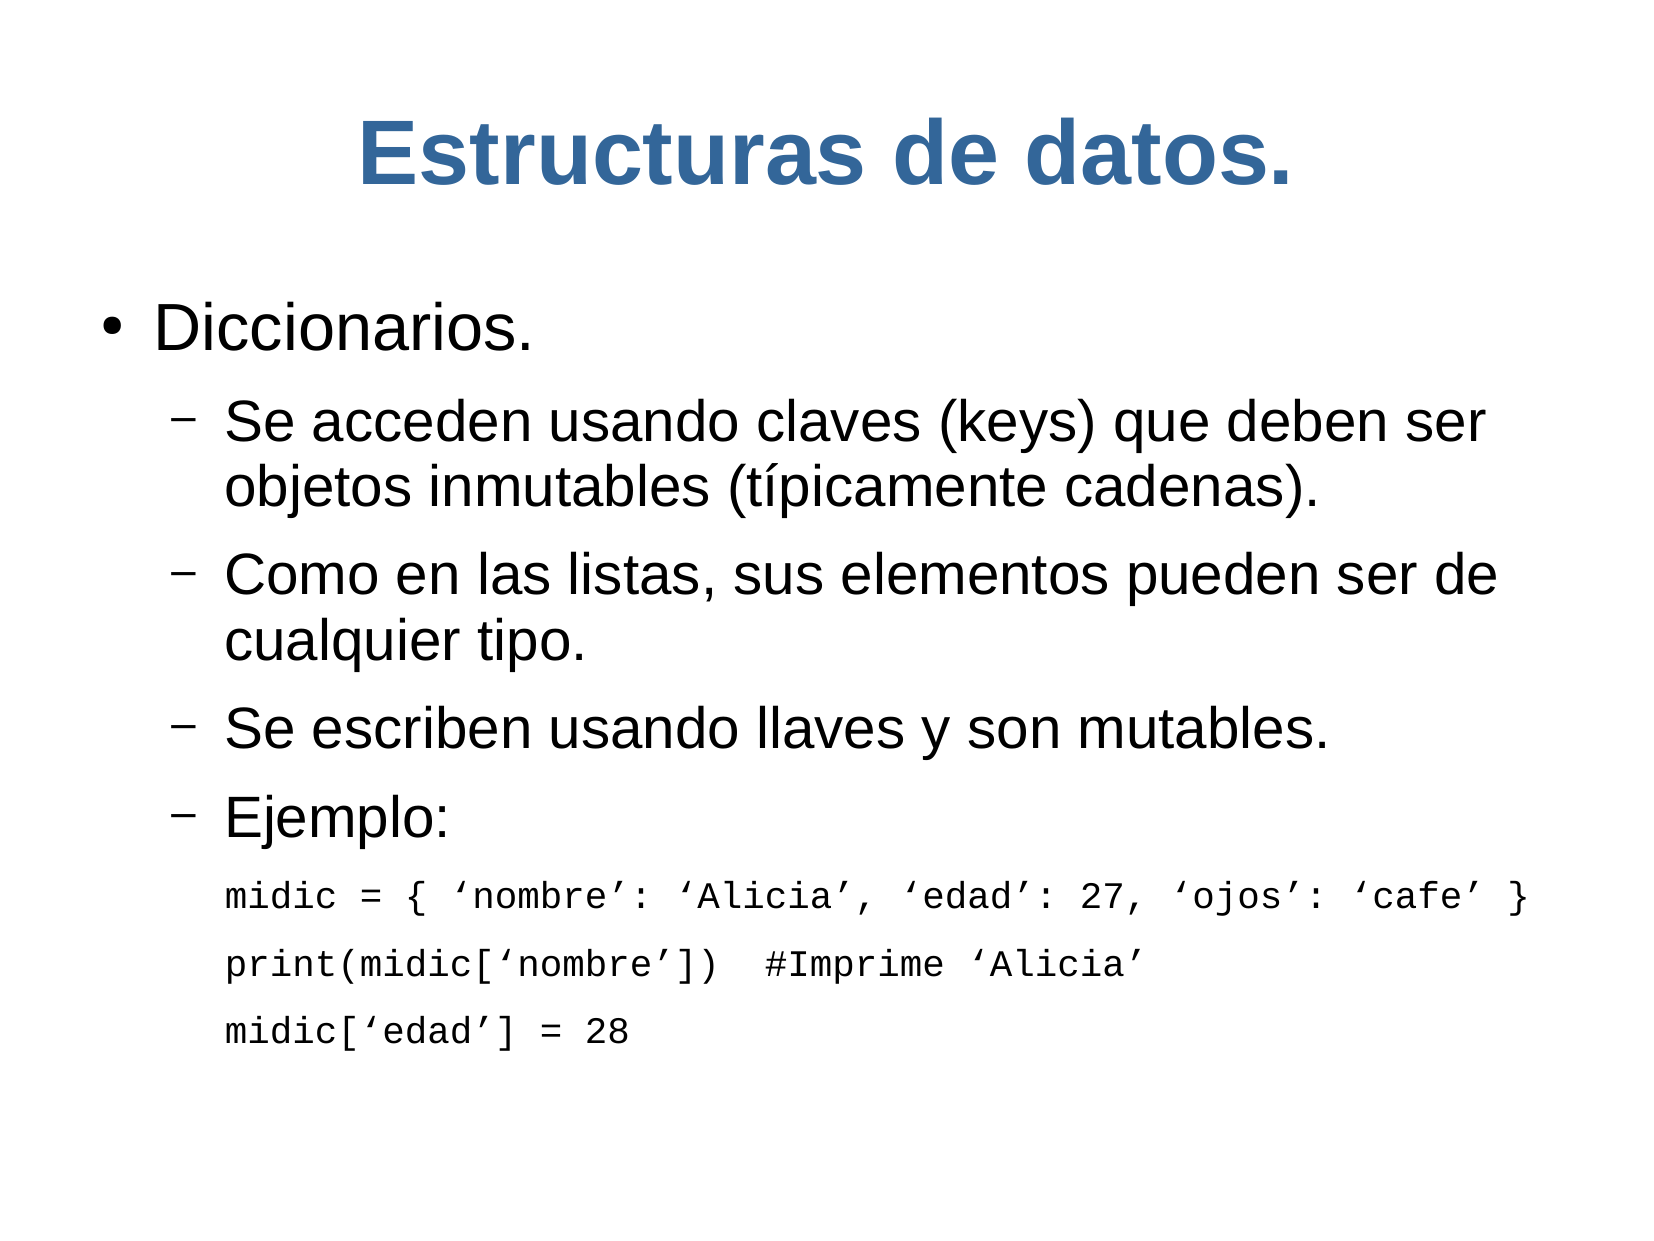

# Estructuras de datos.
Diccionarios.
Se acceden usando claves (keys) que deben ser objetos inmutables (típicamente cadenas).
Como en las listas, sus elementos pueden ser de cualquier tipo.
Se escriben usando llaves y son mutables.
Ejemplo:
midic = { ‘nombre’: ‘Alicia’, ‘edad’: 27, ‘ojos’: ‘cafe’ }
print(midic[‘nombre’]) #Imprime ‘Alicia’
midic[‘edad’] = 28